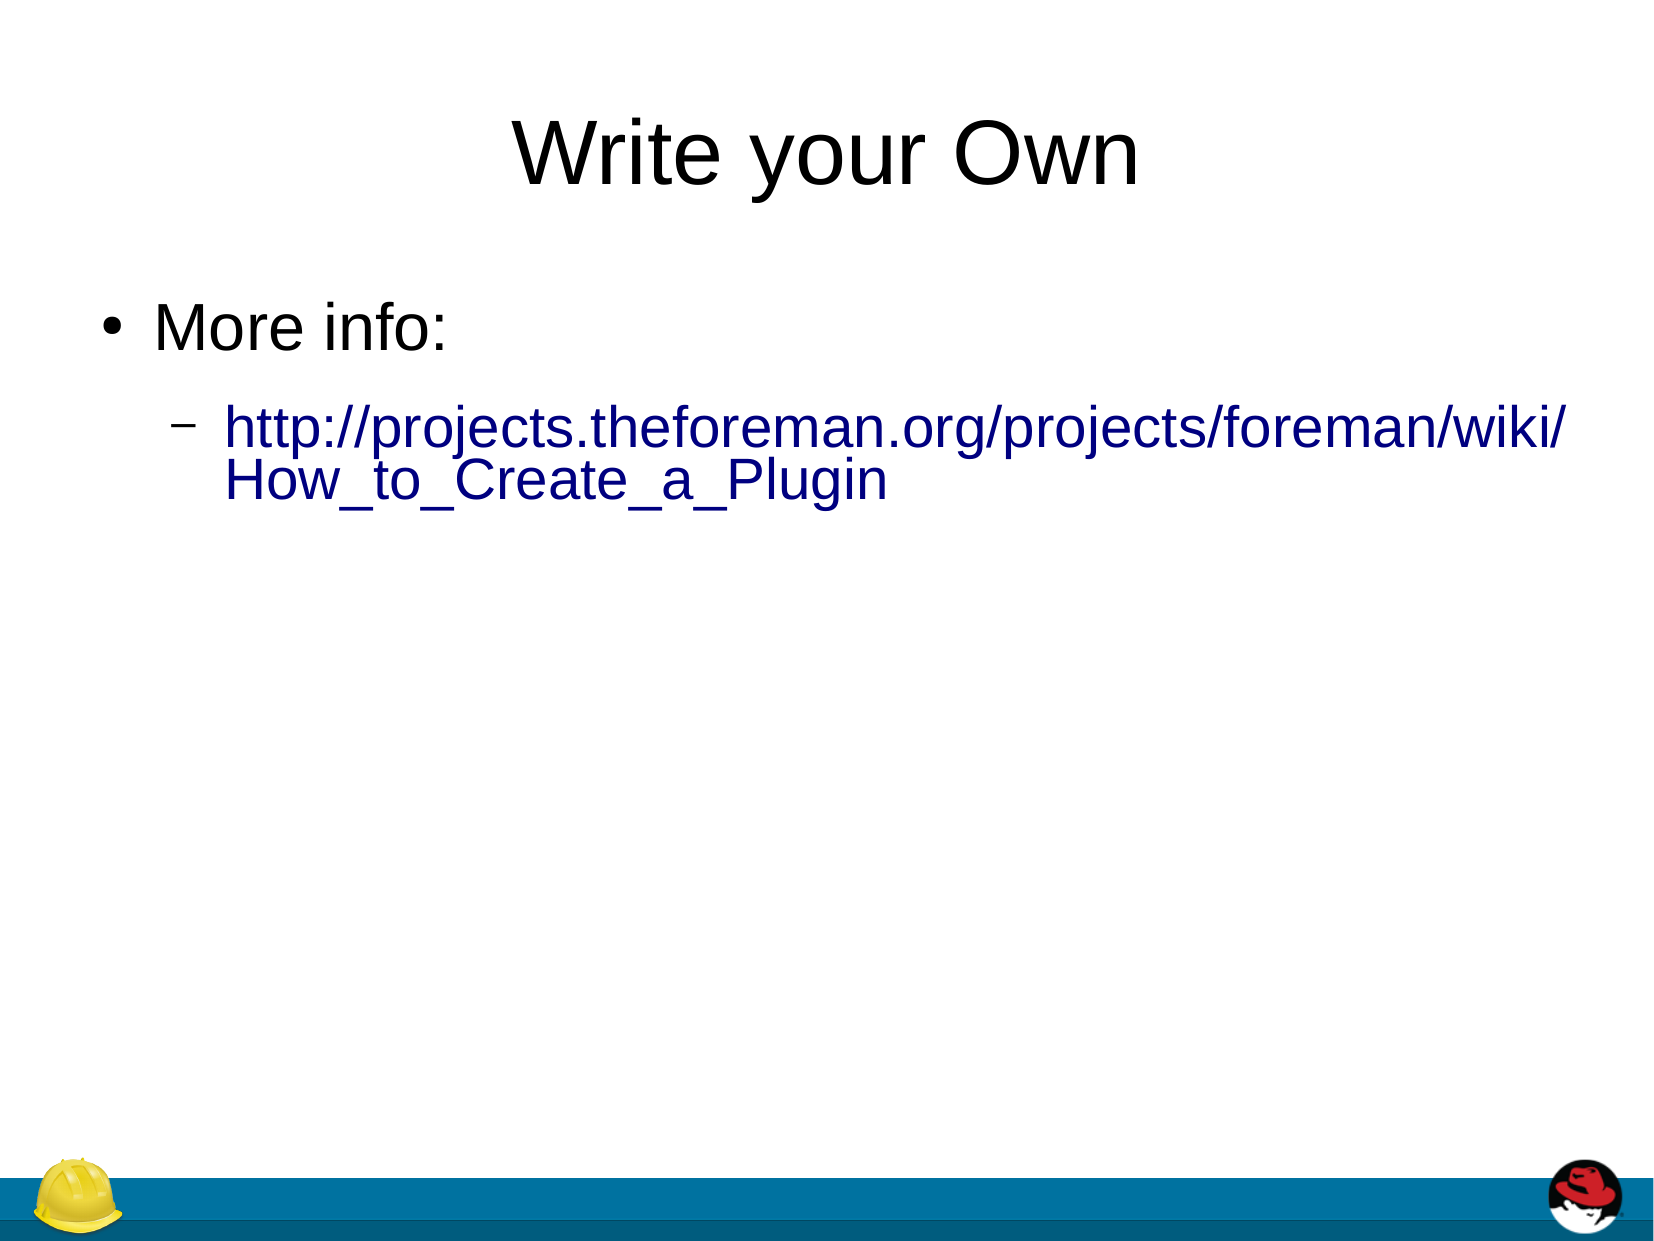

# Write your Own
More info:
http://projects.theforeman.org/projects/foreman/wiki/How_to_Create_a_Plugin